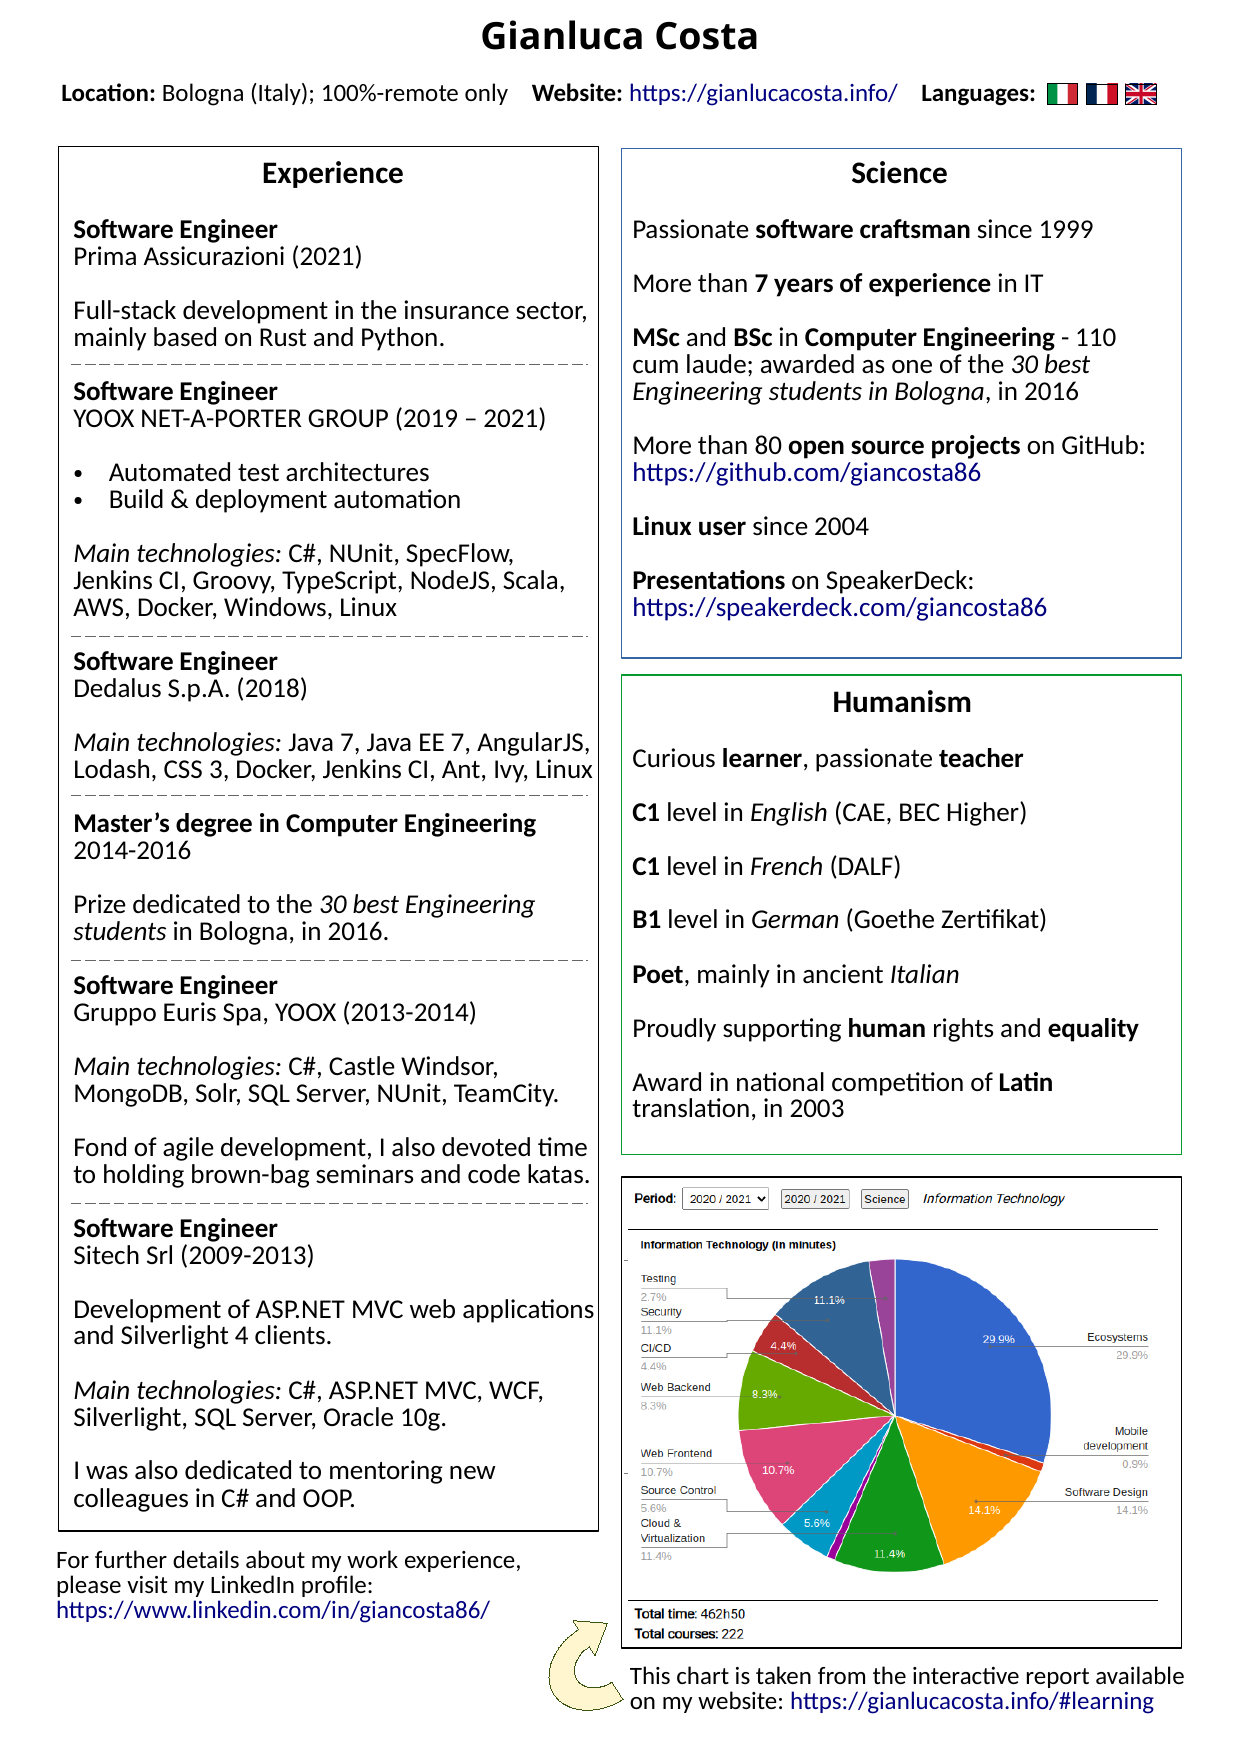

Gianluca Costa
Location: Bologna (Italy); 100%-remote only Website: https://gianlucacosta.info/ Languages:
Experience
Software Engineer
Prima Assicurazioni (2021)
Full-stack development in the insurance sector, mainly based on Rust and Python.
Software Engineer
YOOX NET-A-PORTER GROUP (2019 – 2021)
Automated test architectures
Build & deployment automation
Main technologies: C#, NUnit, SpecFlow, Jenkins CI, Groovy, TypeScript, NodeJS, Scala, AWS, Docker, Windows, Linux
Software Engineer
Dedalus S.p.A. (2018)
Main technologies: Java 7, Java EE 7, AngularJS, Lodash, CSS 3, Docker, Jenkins CI, Ant, Ivy, Linux
Master’s degree in Computer Engineering
2014-2016
Prize dedicated to the 30 best Engineering students in Bologna, in 2016.
Software Engineer
Gruppo Euris Spa, YOOX (2013-2014)
Main technologies: C#, Castle Windsor, MongoDB, Solr, SQL Server, NUnit, TeamCity.
Fond of agile development, I also devoted time to holding brown-bag seminars and code katas.
Software Engineer
Sitech Srl (2009-2013)
Development of ASP.NET MVC web applications and Silverlight 4 clients.
Main technologies: C#, ASP.NET MVC, WCF, Silverlight, SQL Server, Oracle 10g.
I was also dedicated to mentoring new colleagues in C# and OOP.
Science
Passionate software craftsman since 1999
More than 7 years of experience in IT
MSc and BSc in Computer Engineering - 110 cum laude; awarded as one of the 30 best Engineering students in Bologna, in 2016
More than 80 open source projects on GitHub: https://github.com/giancosta86
Linux user since 2004
Presentations on SpeakerDeck: https://speakerdeck.com/giancosta86
Humanism
Curious learner, passionate teacher
C1 level in English (CAE, BEC Higher)
C1 level in French (DALF)
B1 level in German (Goethe Zertifikat)
Poet, mainly in ancient Italian
Proudly supporting human rights and equality
Award in national competition of Latin translation, in 2003
For further details about my work experience, please visit my LinkedIn profile:
https://www.linkedin.com/in/giancosta86/
This chart is taken from the interactive report available on my website: https://gianlucacosta.info/#learning